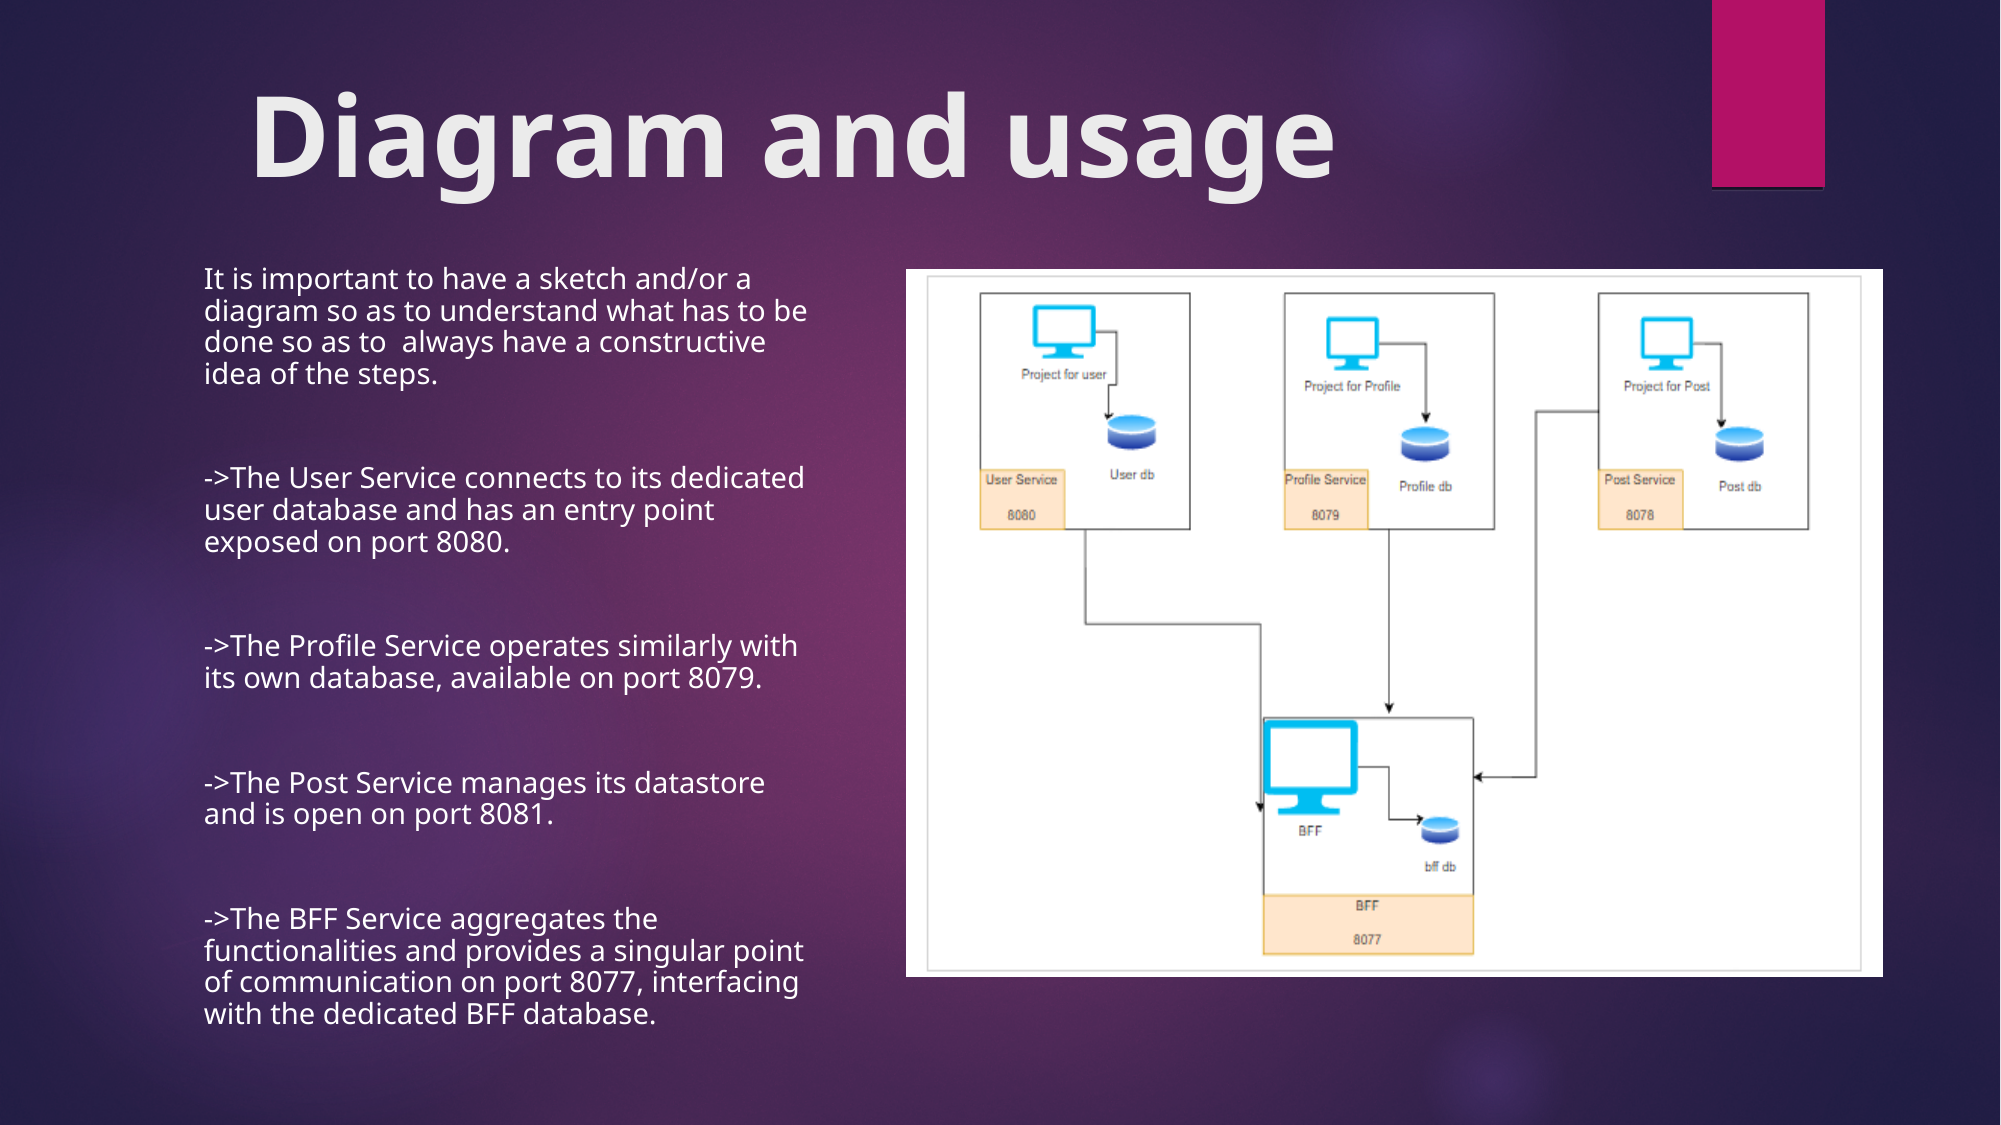

# Diagram and usage
It is important to have a sketch and/or a diagram so as to understand what has to be done so as to always have a constructive idea of the steps.
->The User Service connects to its dedicated user database and has an entry point exposed on port 8080.
->The Profile Service operates similarly with its own database, available on port 8079.
->The Post Service manages its datastore and is open on port 8081.
->The BFF Service aggregates the functionalities and provides a singular point of communication on port 8077, interfacing with the dedicated BFF database.